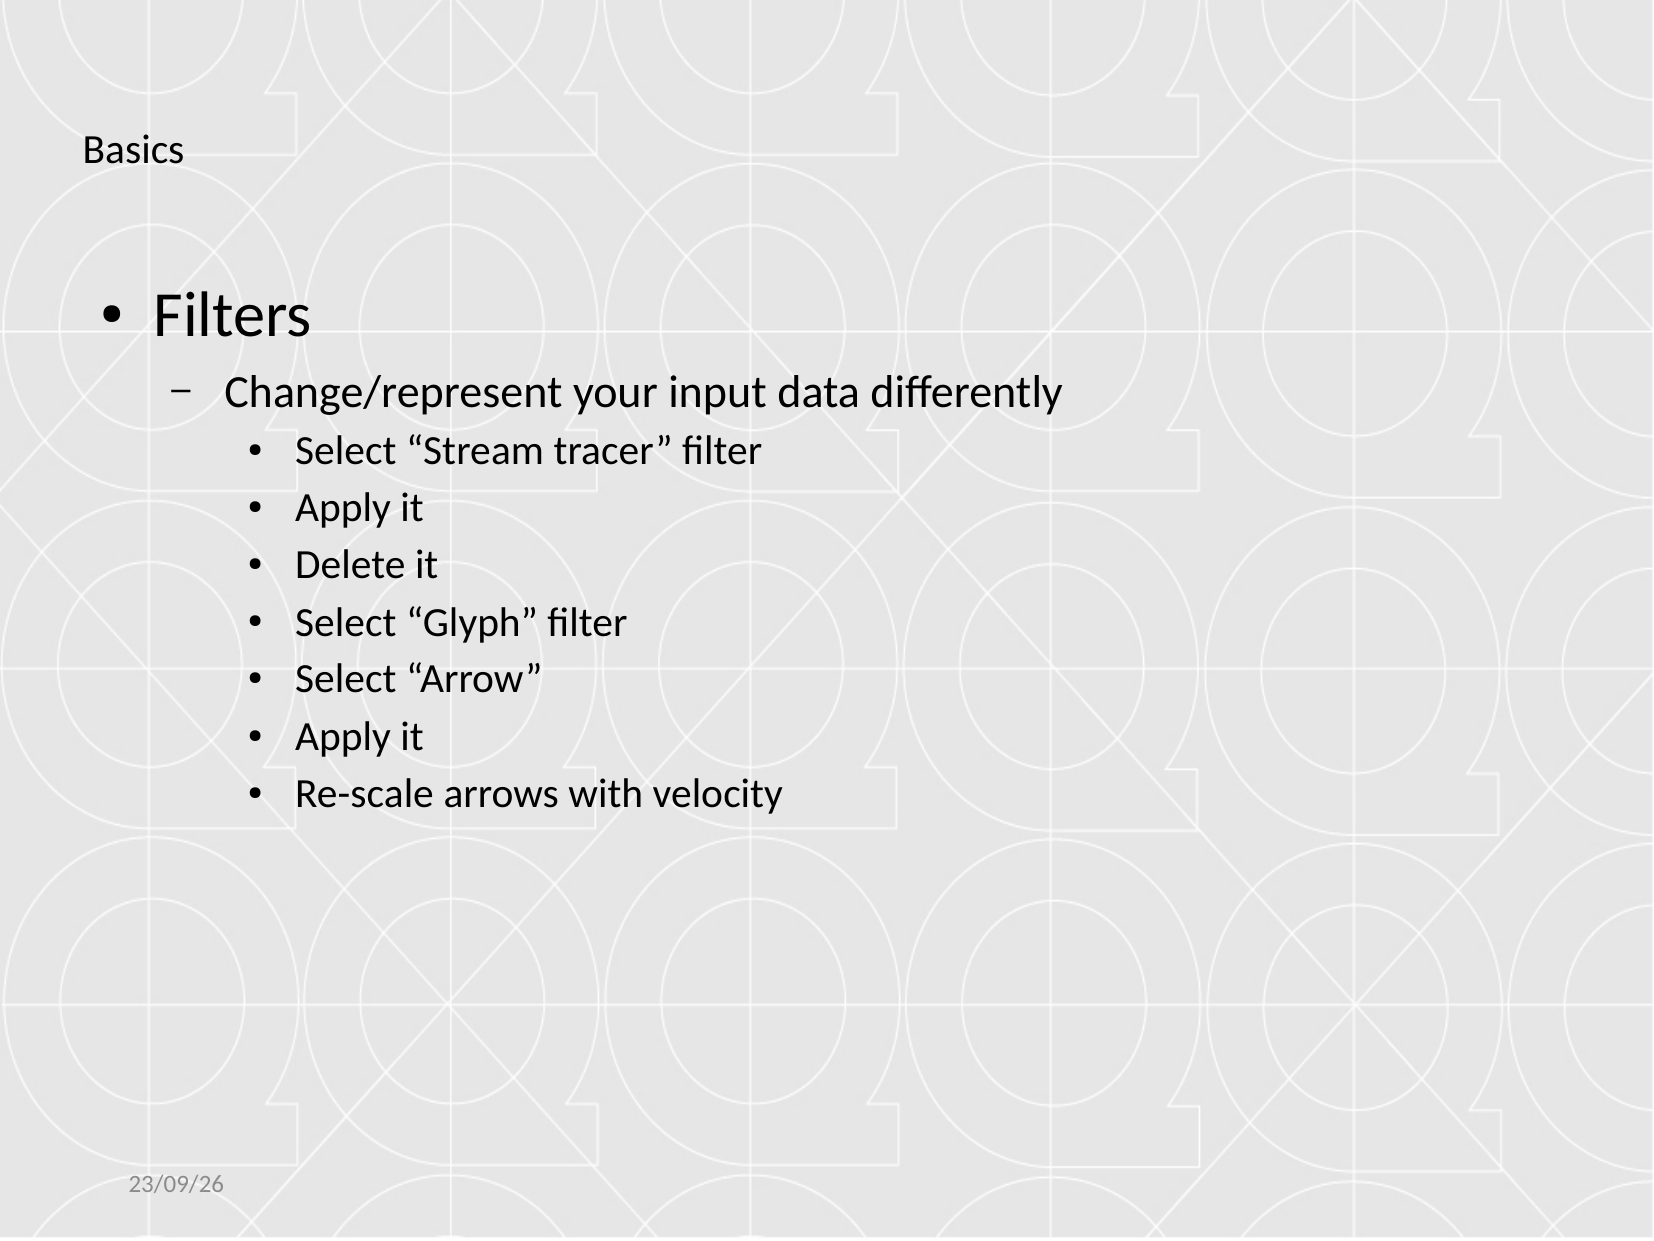

# Basics
Filters
Change/represent your input data differently
Select “Stream tracer” filter
Apply it
Delete it
Select “Glyph” filter
Select “Arrow”
Apply it
Re-scale arrows with velocity